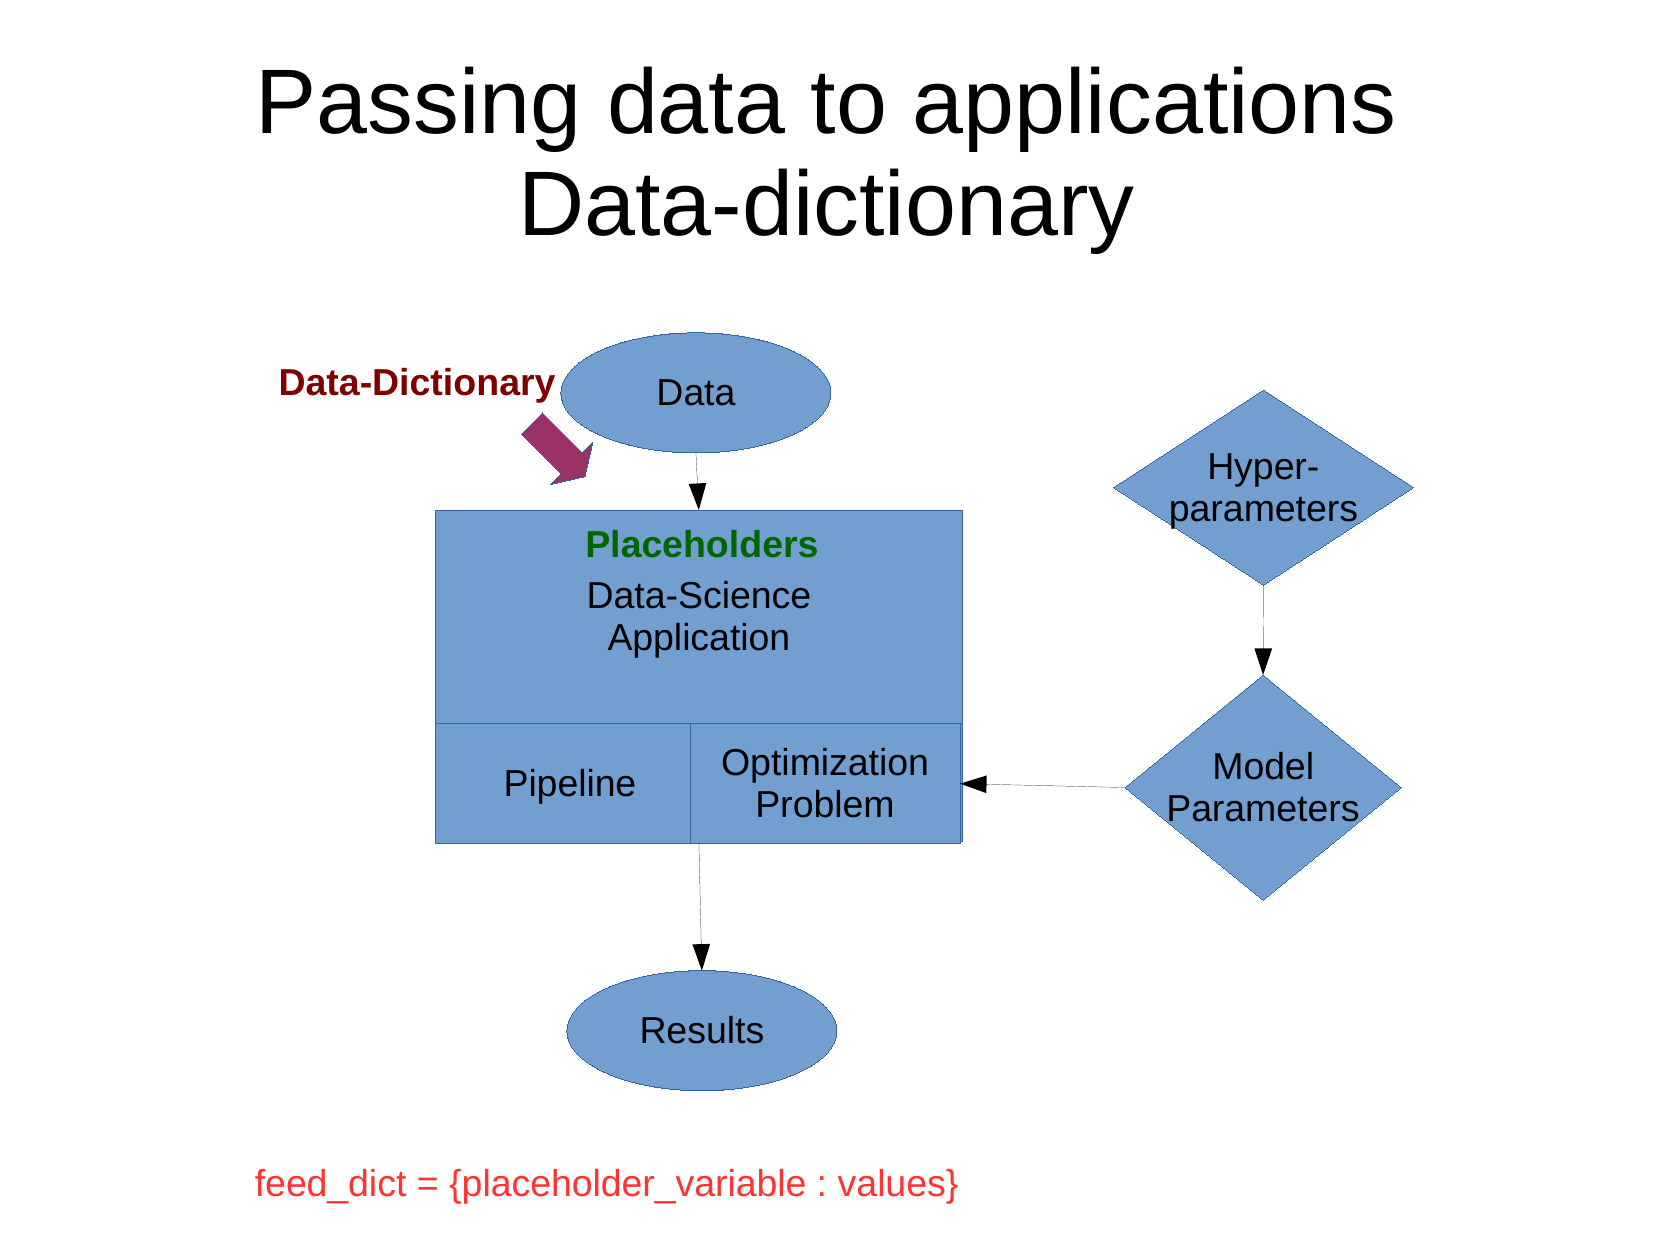

# Passing data to applications Data-dictionary
Data
Data-Dictionary
Hyper-
parameters
Placeholders
Data-Science
Application
Model
Parameters
Pipeline
Optimization
Problem
Results
feed_dict = {placeholder_variable : values}